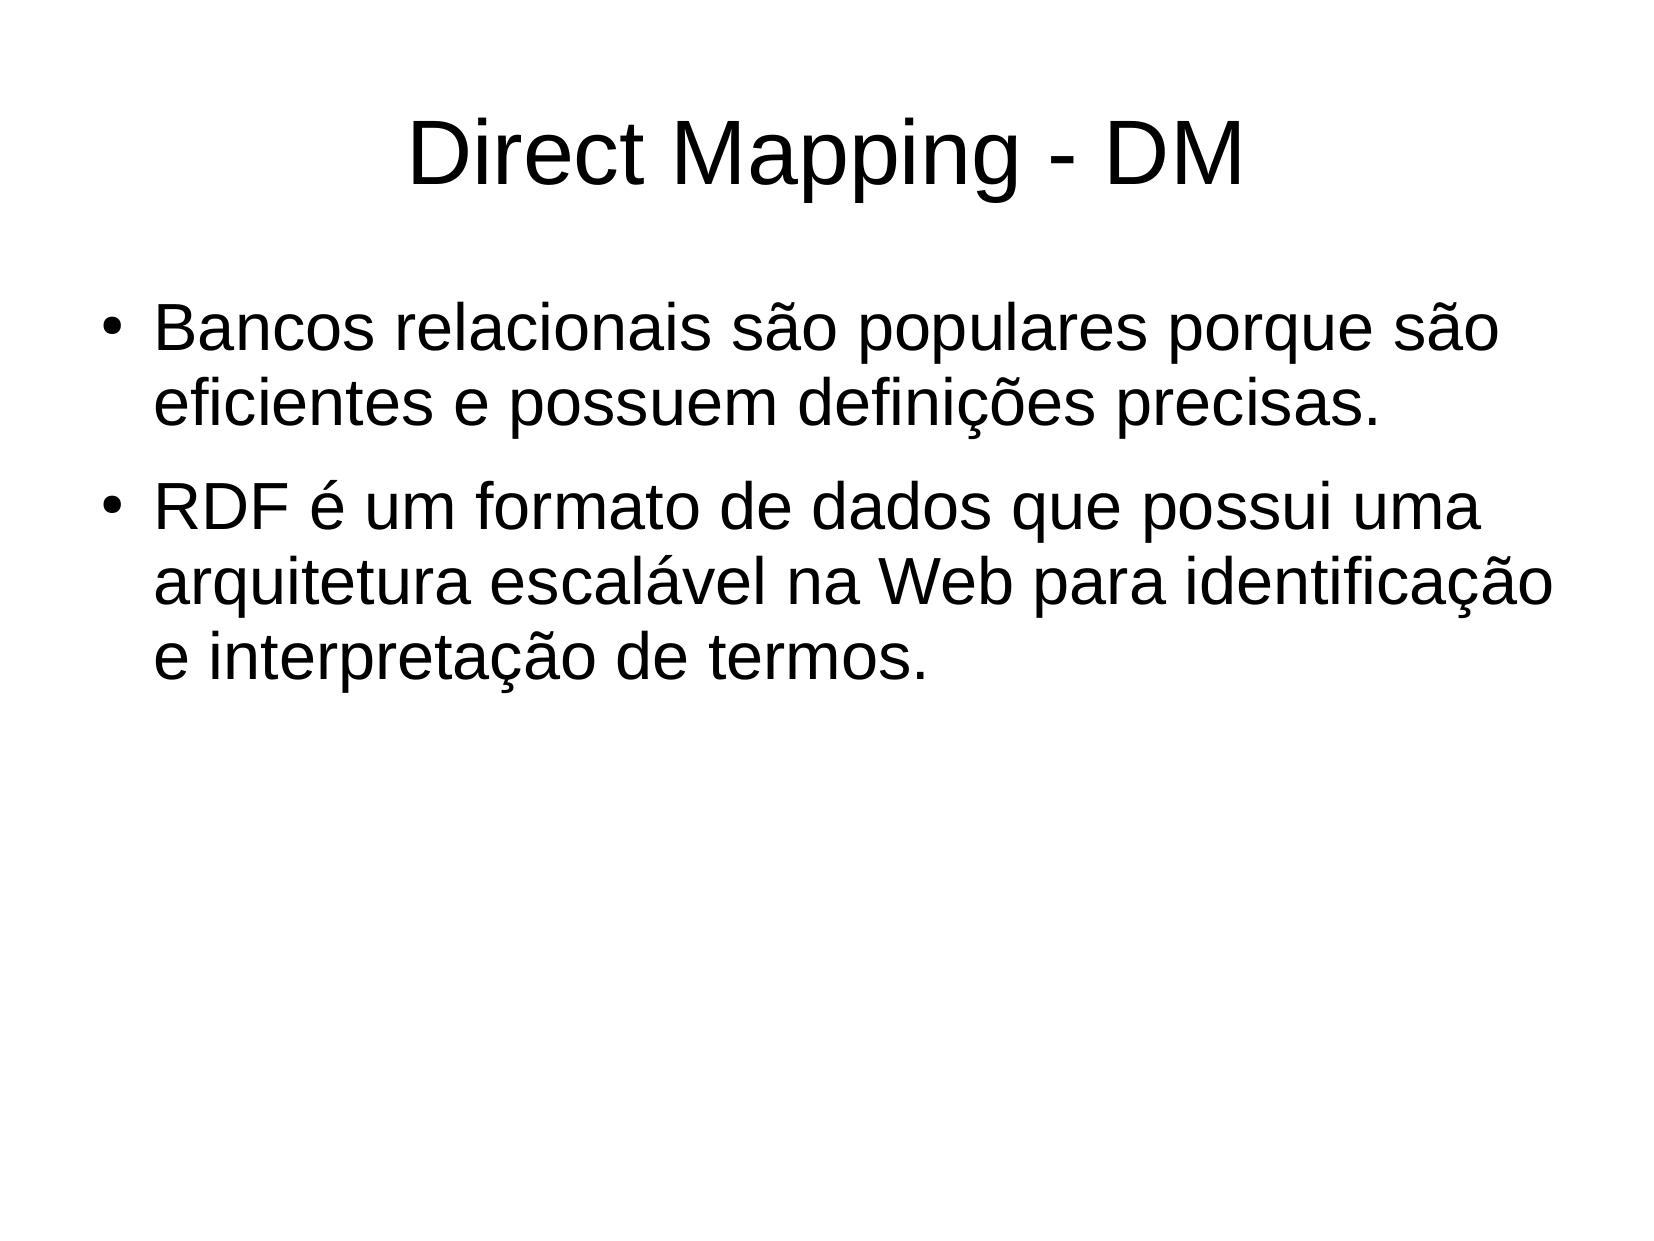

# Direct Mapping - DM
Bancos relacionais são populares porque são eficientes e possuem definições precisas.
RDF é um formato de dados que possui uma arquitetura escalável na Web para identificação e interpretação de termos.